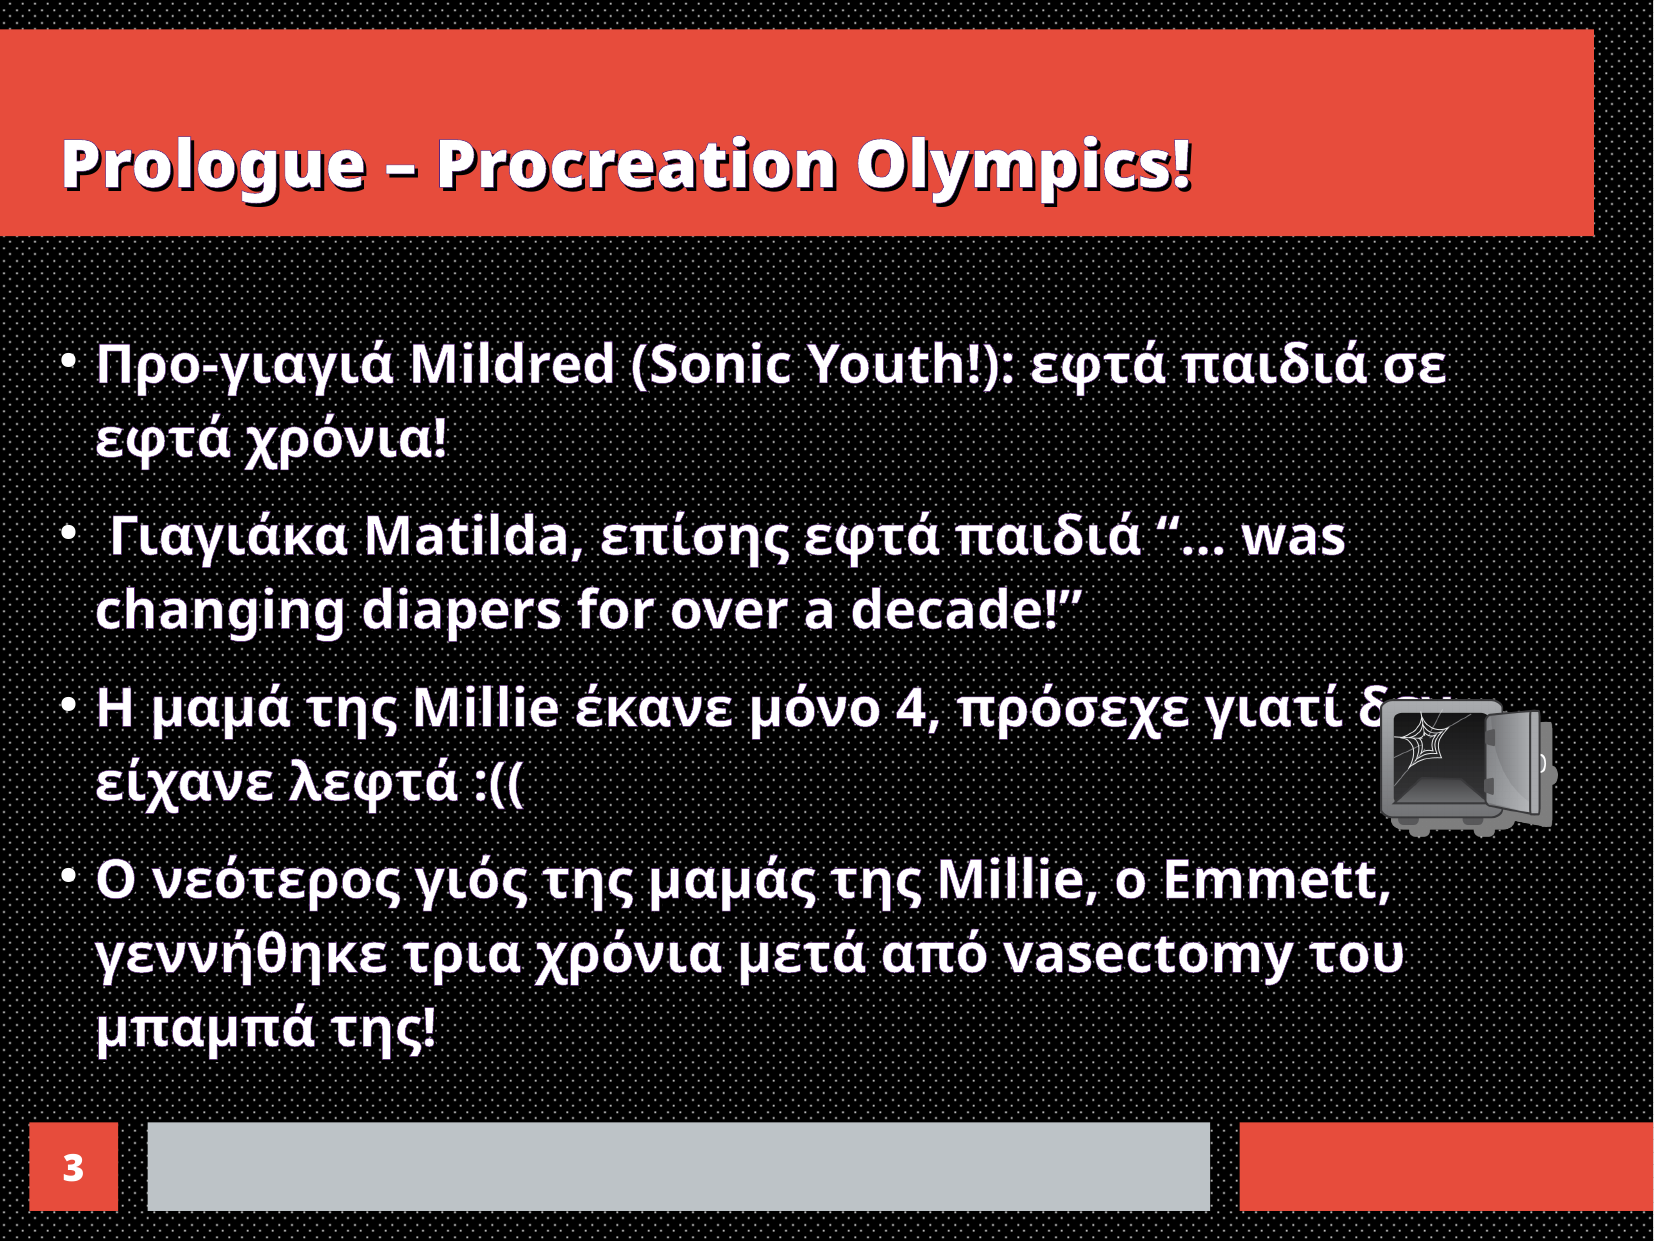

# Prologue – Procreation Olympics!
Προ-γιαγιά Mildred (Sonic Youth!): εφτά παιδιά σε εφτά χρόνια!
 Γιαγιάκα Matilda, επίσης εφτά παιδιά “… was changing diapers for over a decade!”
Η μαμά της Millie έκανε μόνο 4, πρόσεχε γιατί δεν είχανε λεφτά :((
Ο νεότερος γιός της μαμάς της Millie, ο Emmett, γεννήθηκε τρια χρόνια μετά από vasectomy του μπαμπά της!
3